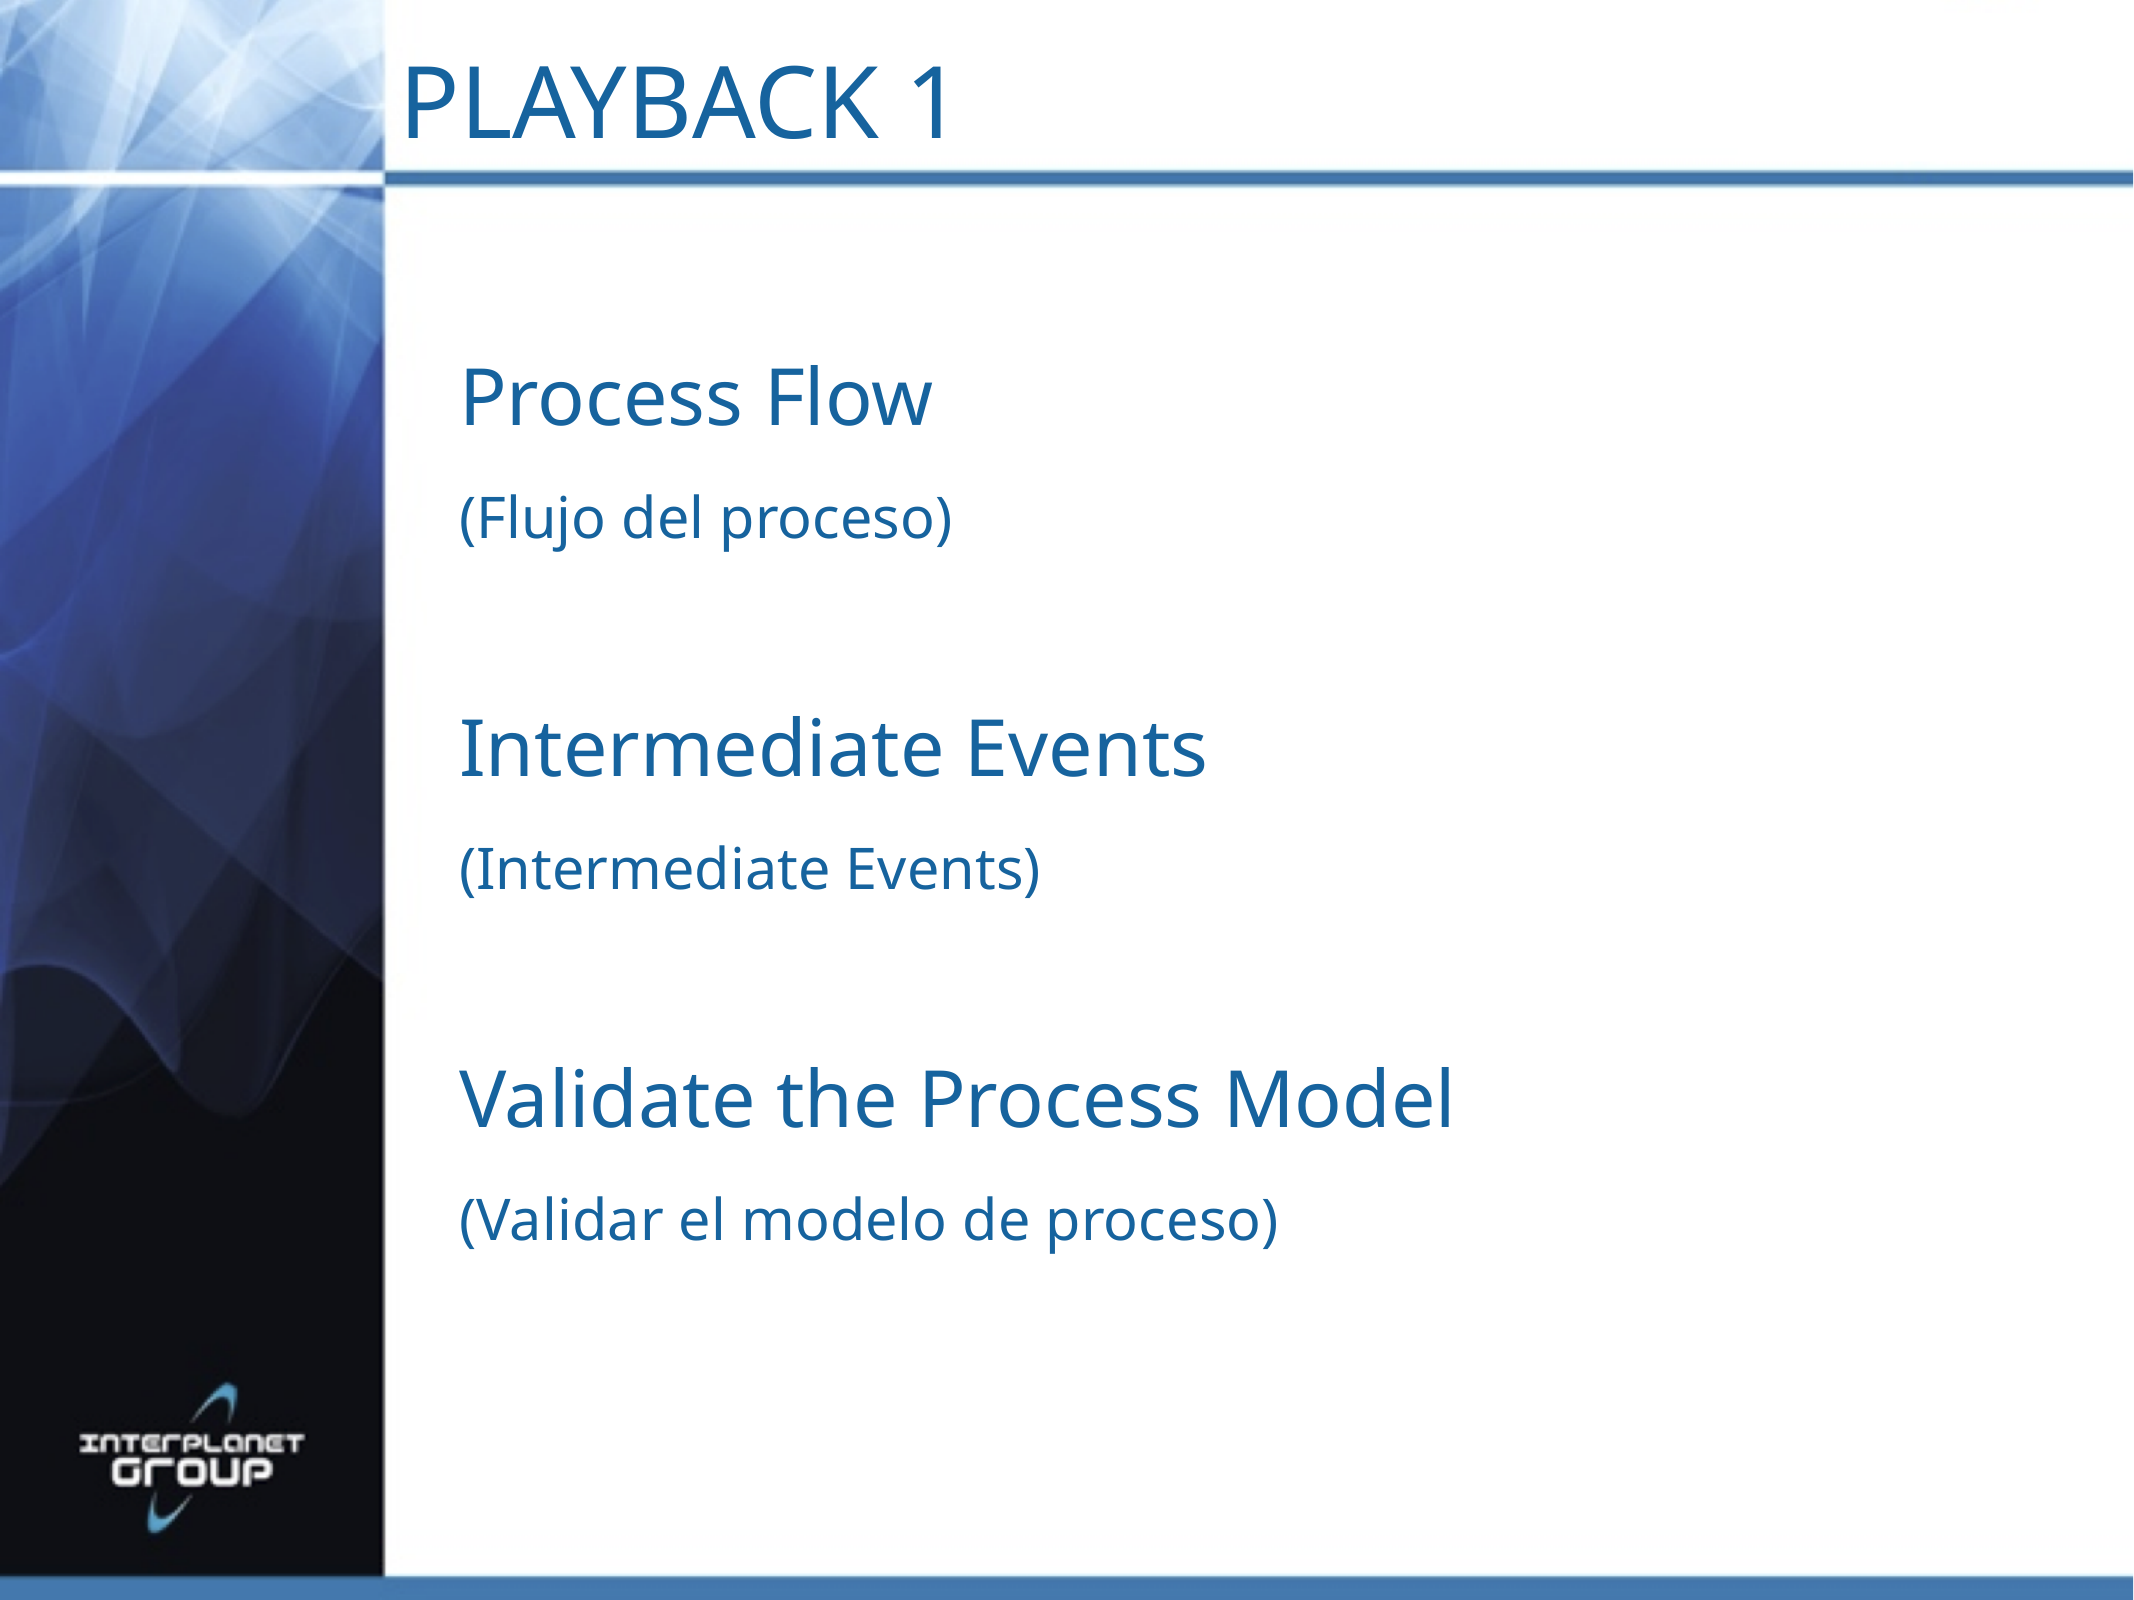

PLAYBACK 1
# Process Flow
(Flujo del proceso)
Intermediate Events
(Intermediate Events)
Validate the Process Model
(Validar el modelo de proceso)